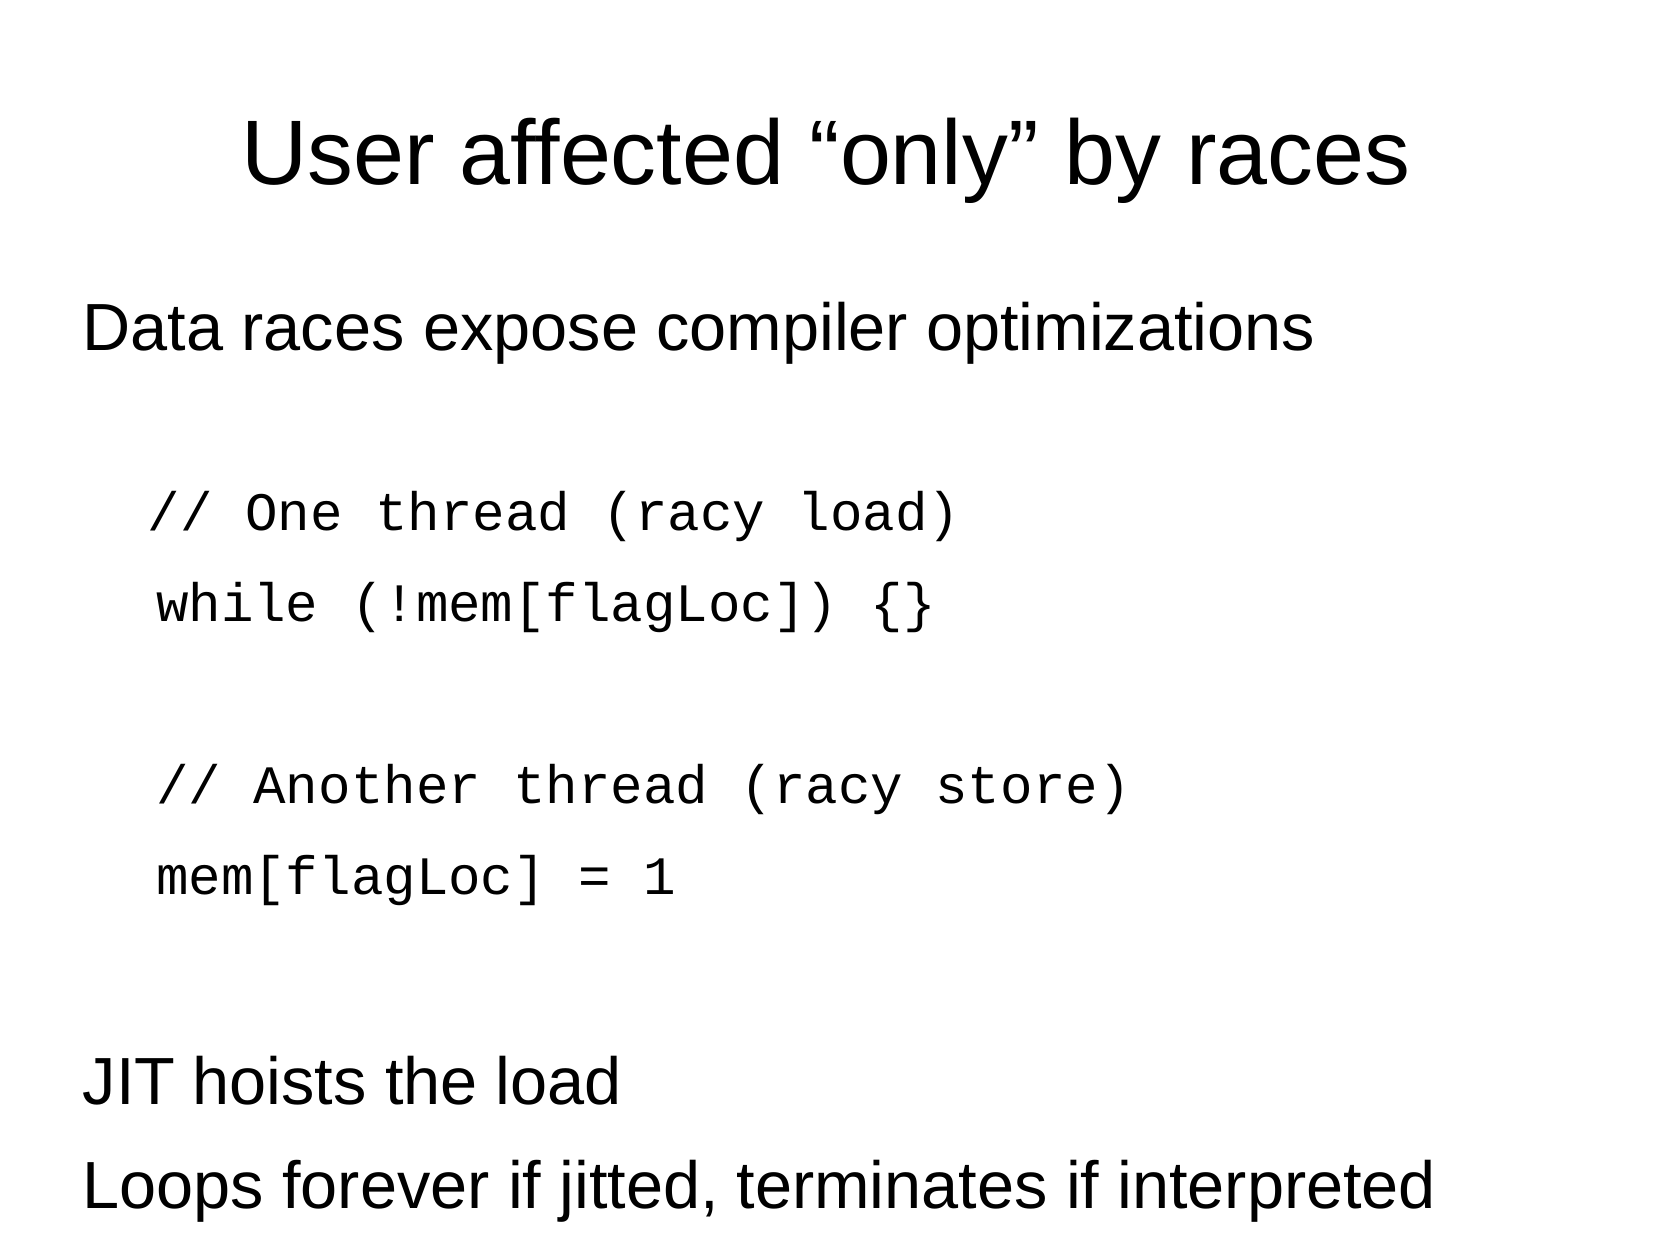

# User affected “only” by races
Data races expose compiler optimizations
 // One thread (racy load)
while (!mem[flagLoc]) {}
// Another thread (racy store)
mem[flagLoc] = 1
JIT hoists the load
Loops forever if jitted, terminates if interpreted